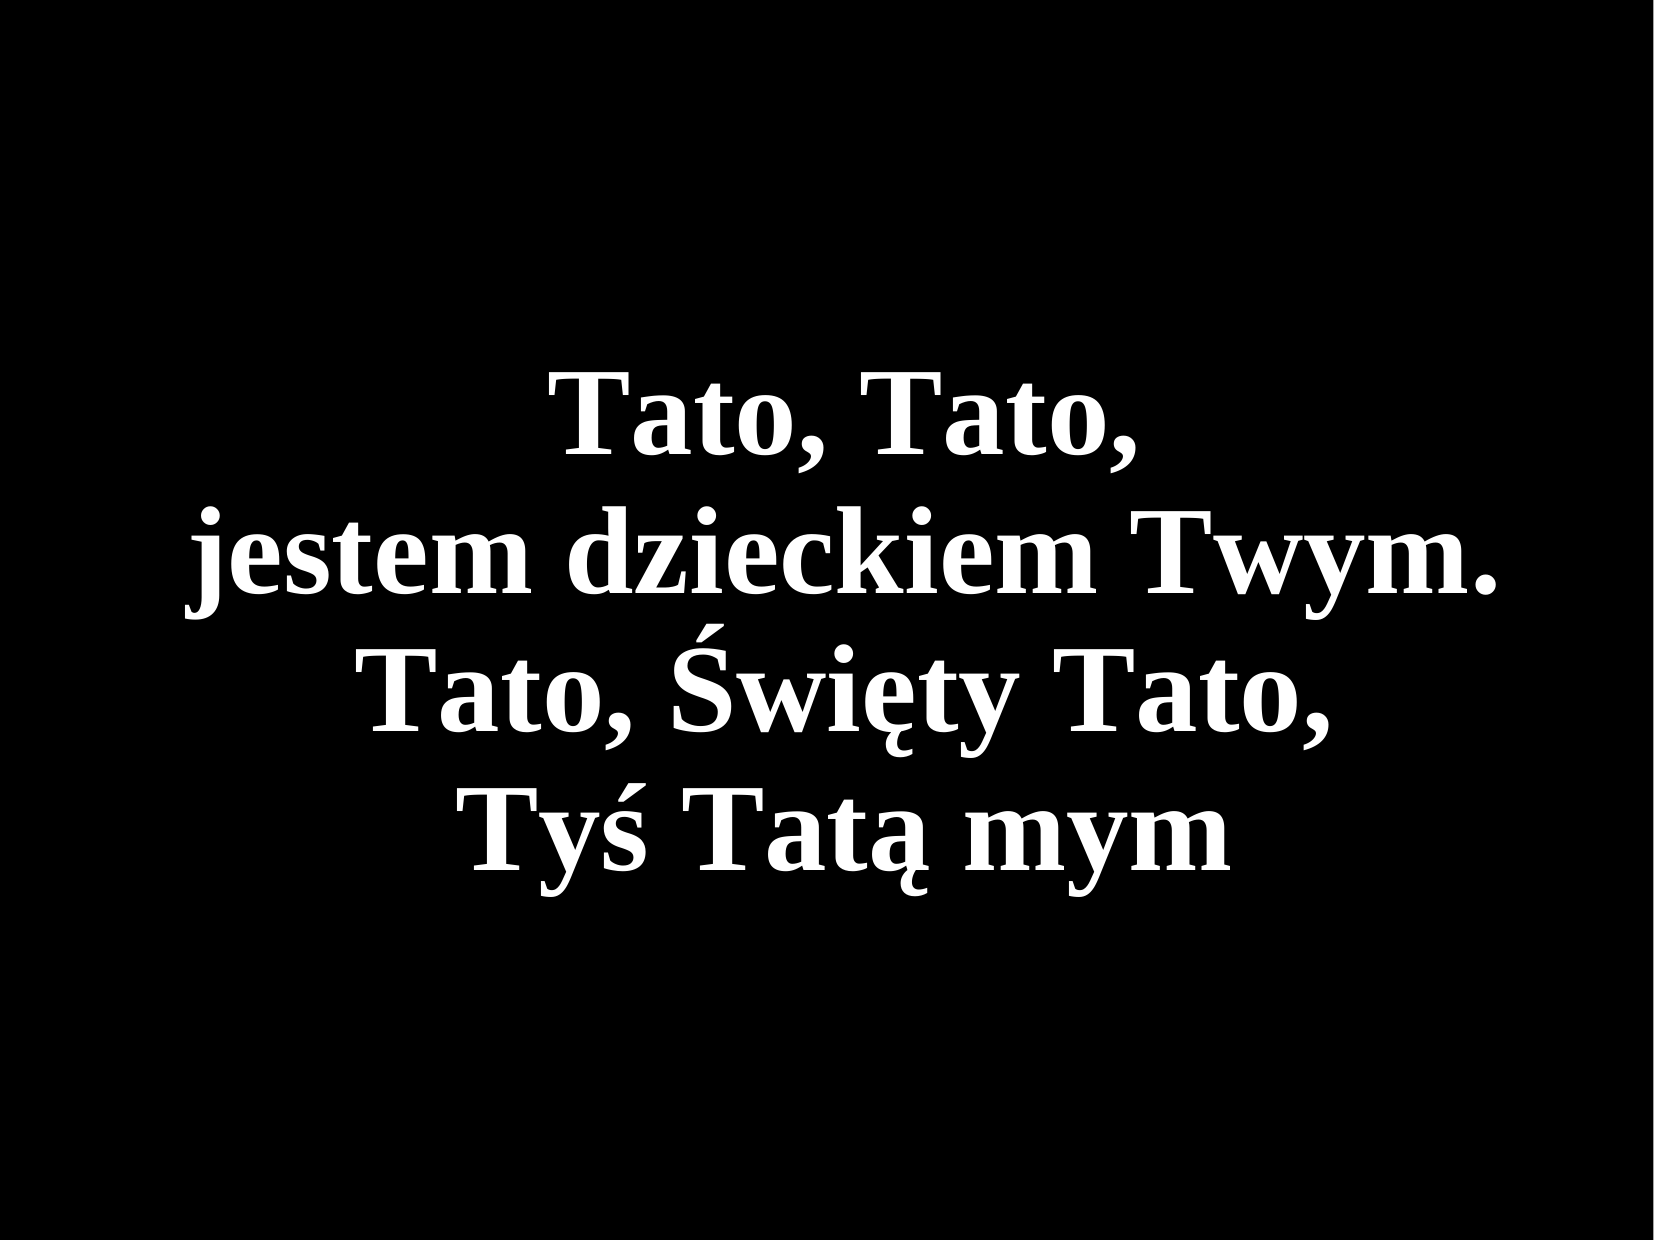

# Tato, Tato,
jestem dzieckiem Twym.
Tato, Święty Tato,
Tyś Tatą mym